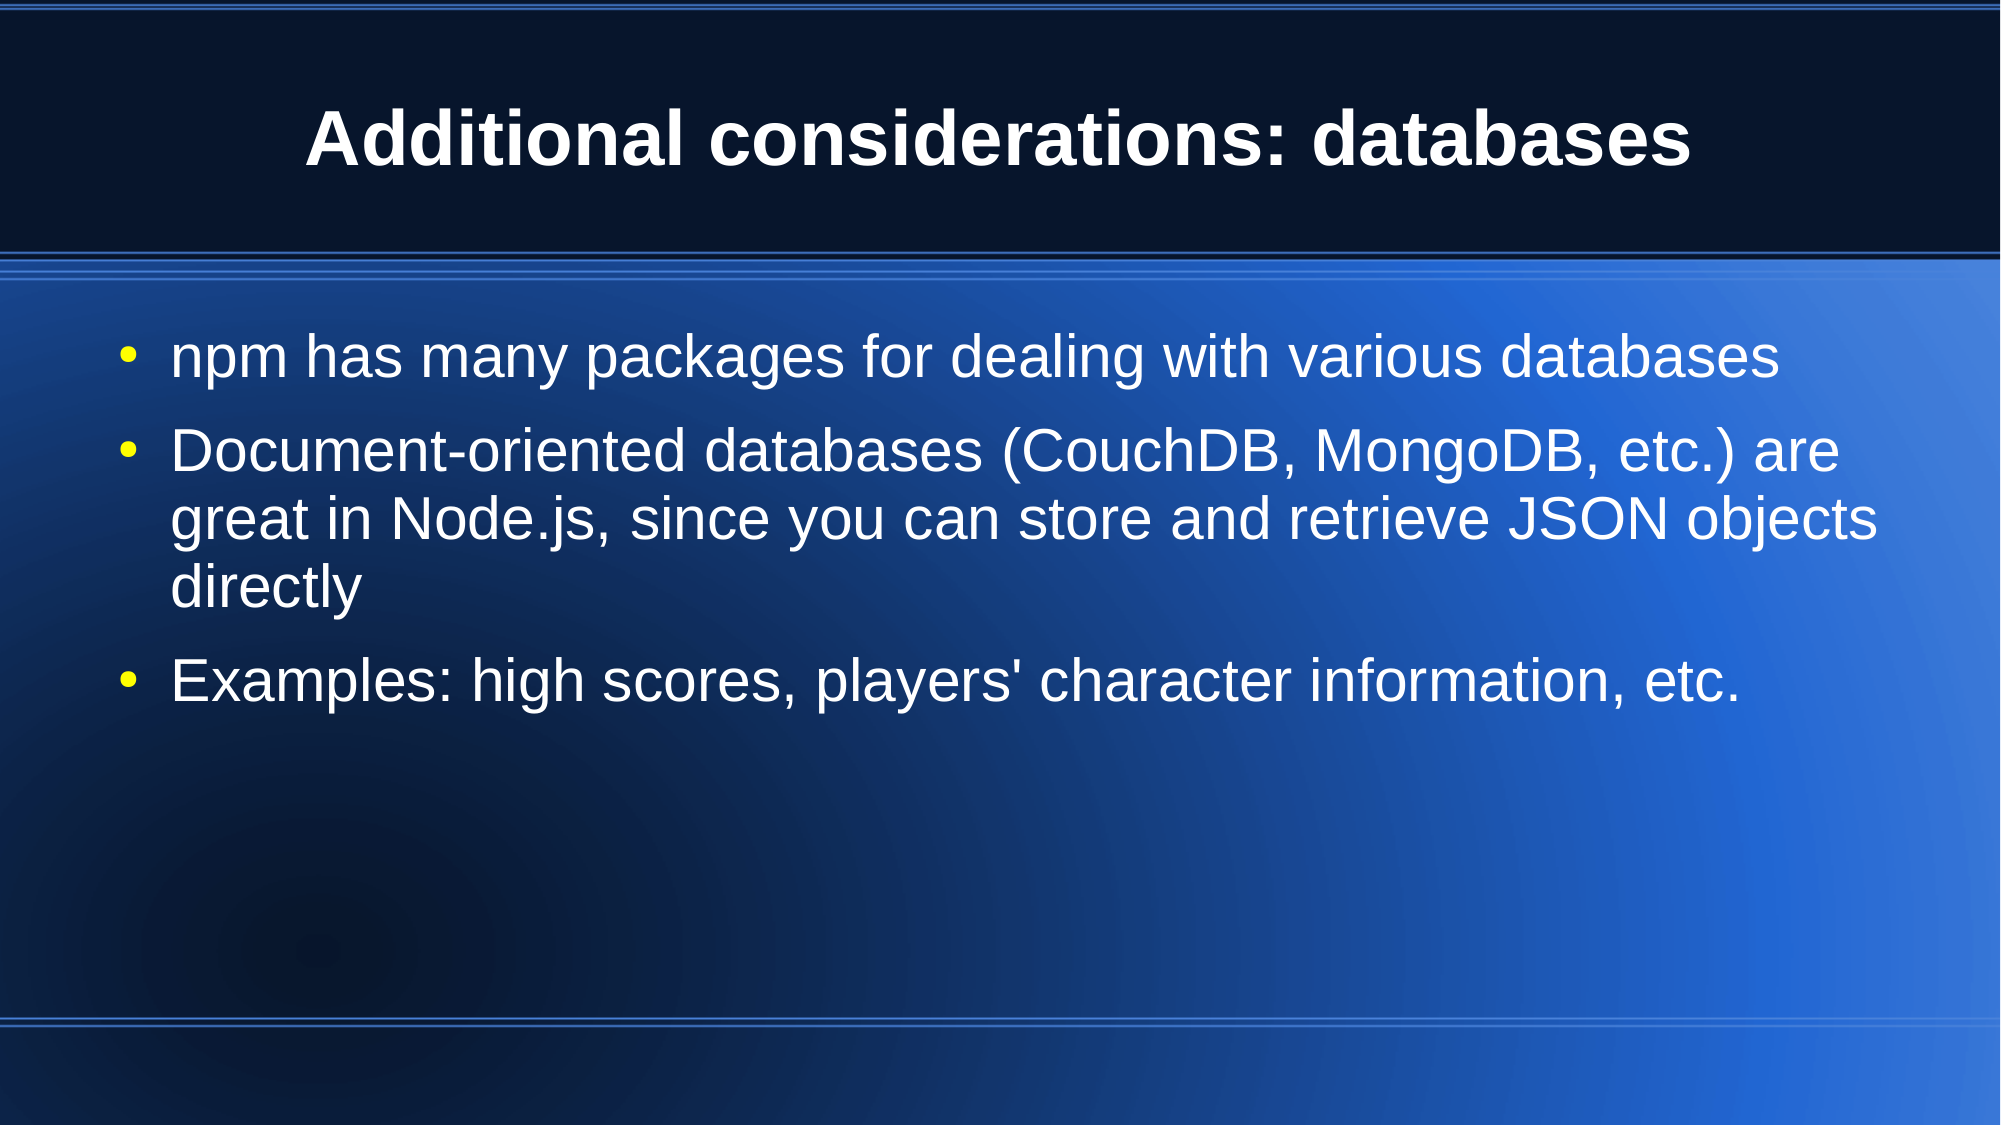

# Additional considerations: databases
npm has many packages for dealing with various databases
Document-oriented databases (CouchDB, MongoDB, etc.) are great in Node.js, since you can store and retrieve JSON objects directly
Examples: high scores, players' character information, etc.